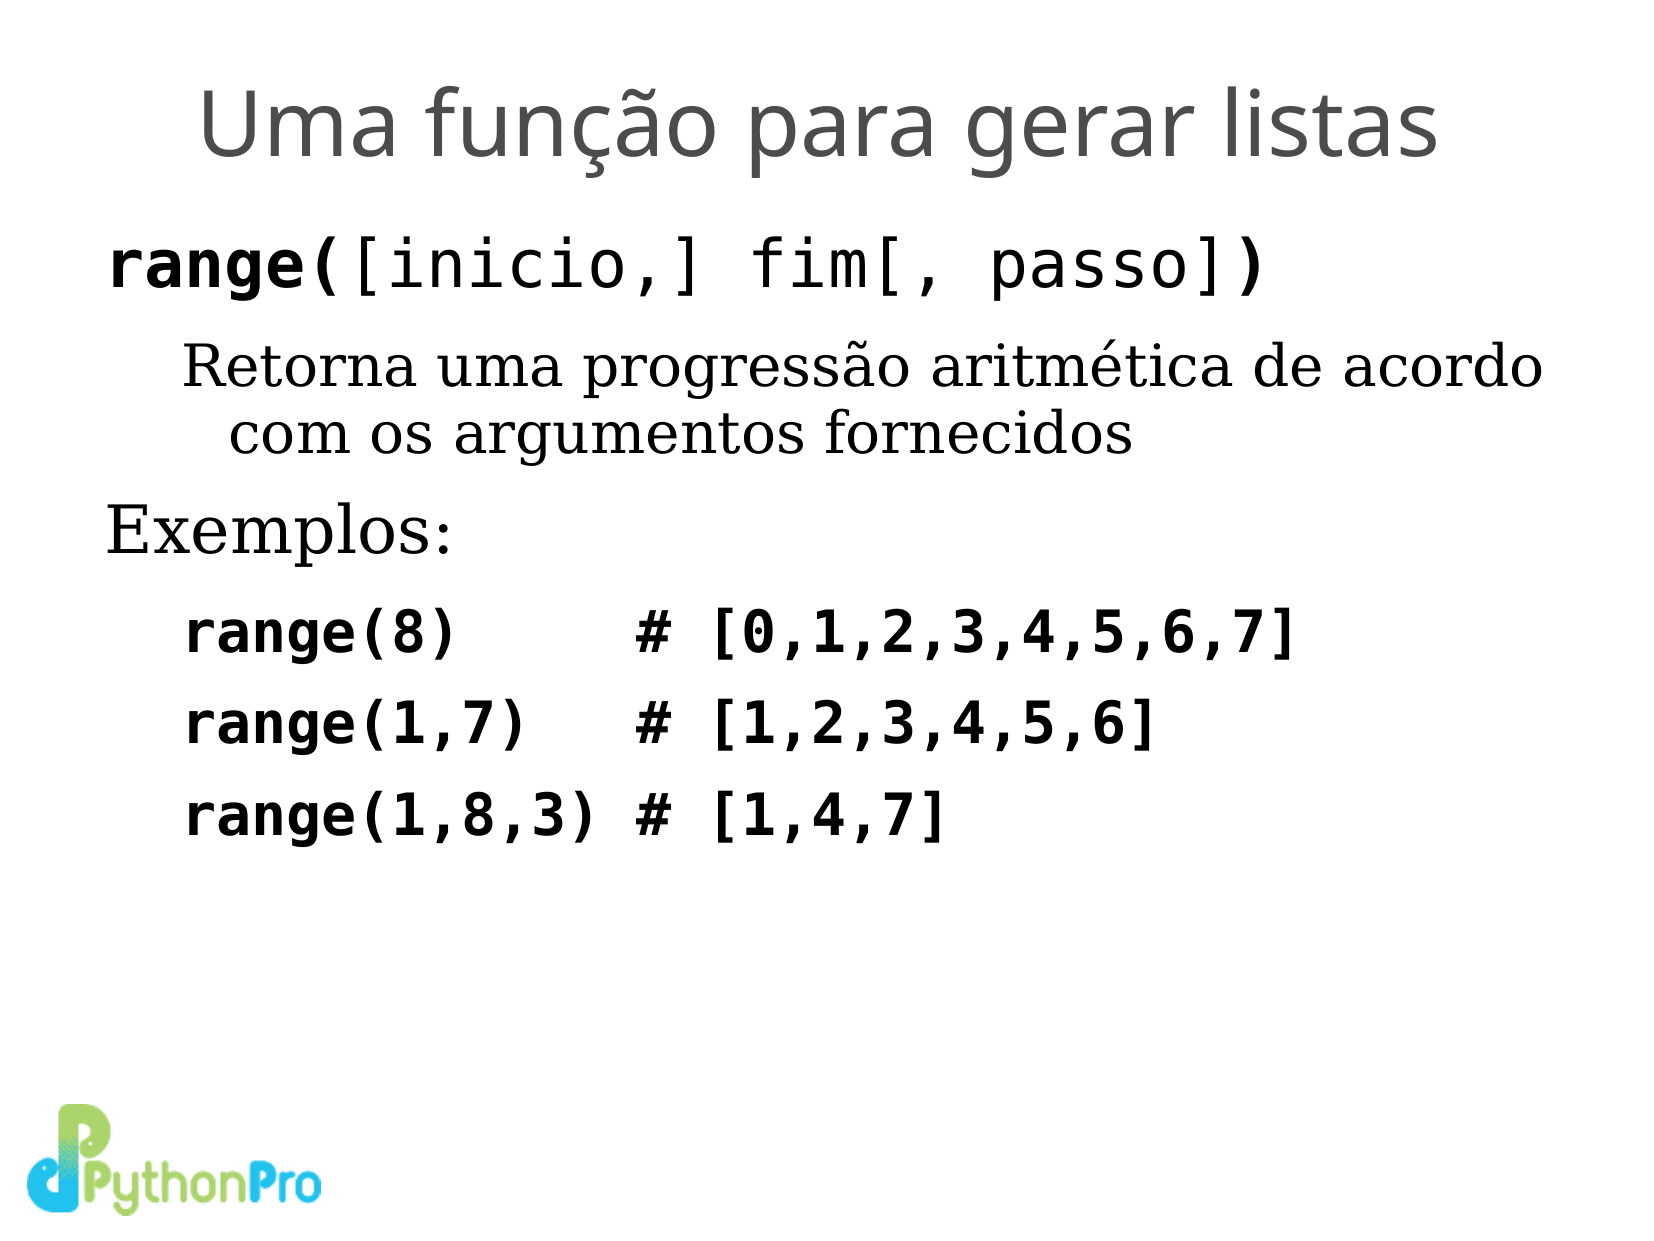

# Uma função para gerar listas
range([inicio,] fim[, passo])
Retorna uma progressão aritmética de acordo com os argumentos fornecidos
Exemplos:
range(8) # [0,1,2,3,4,5,6,7]
range(1,7) # [1,2,3,4,5,6]
range(1,8,3) # [1,4,7]